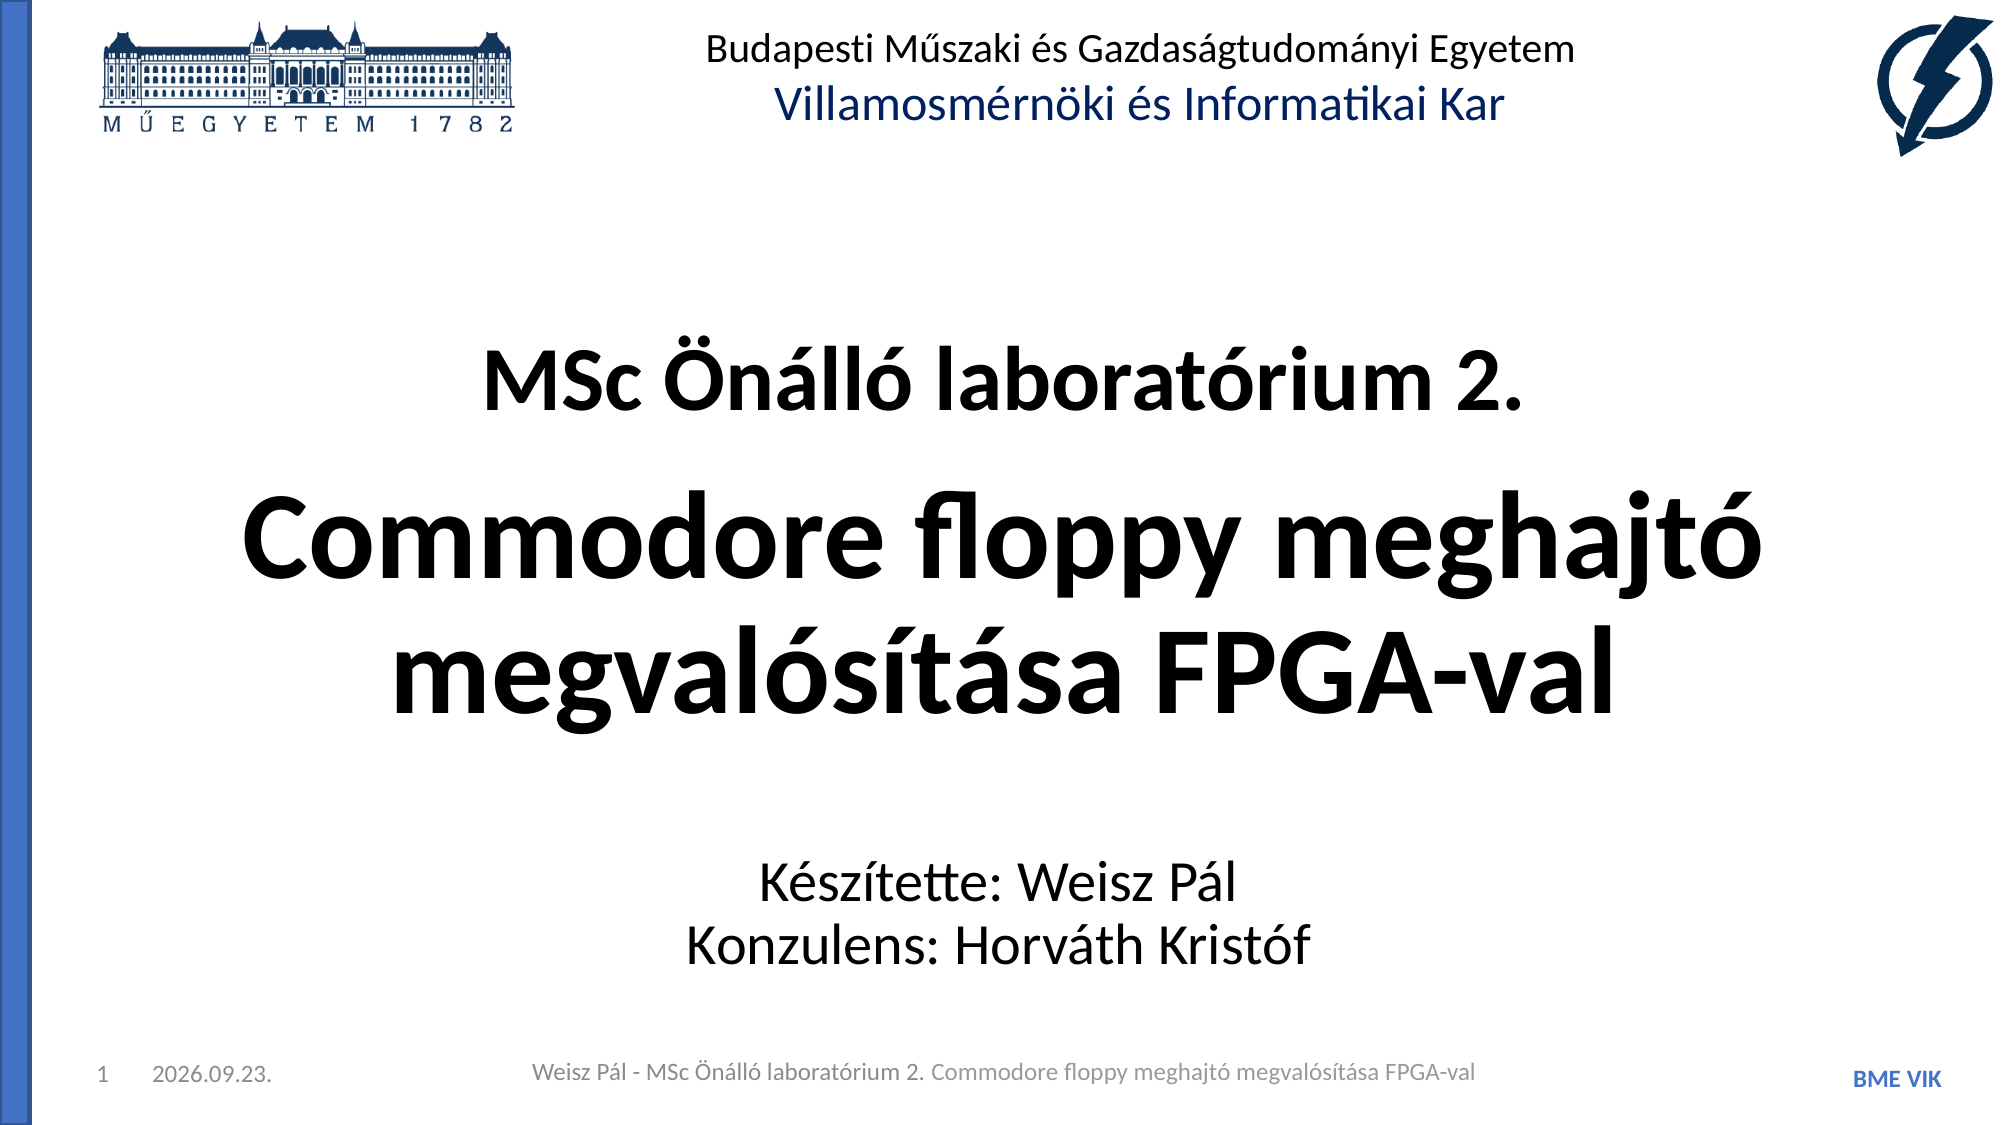

MSc Önálló laboratórium 2.
Commodore floppy meghajtó megvalósítása FPGA-val
Készítette: Weisz Pál
Konzulens: Horváth Kristóf
Weisz Pál - MSc Önálló laboratórium 2. Commodore floppy meghajtó megvalósítása FPGA-val